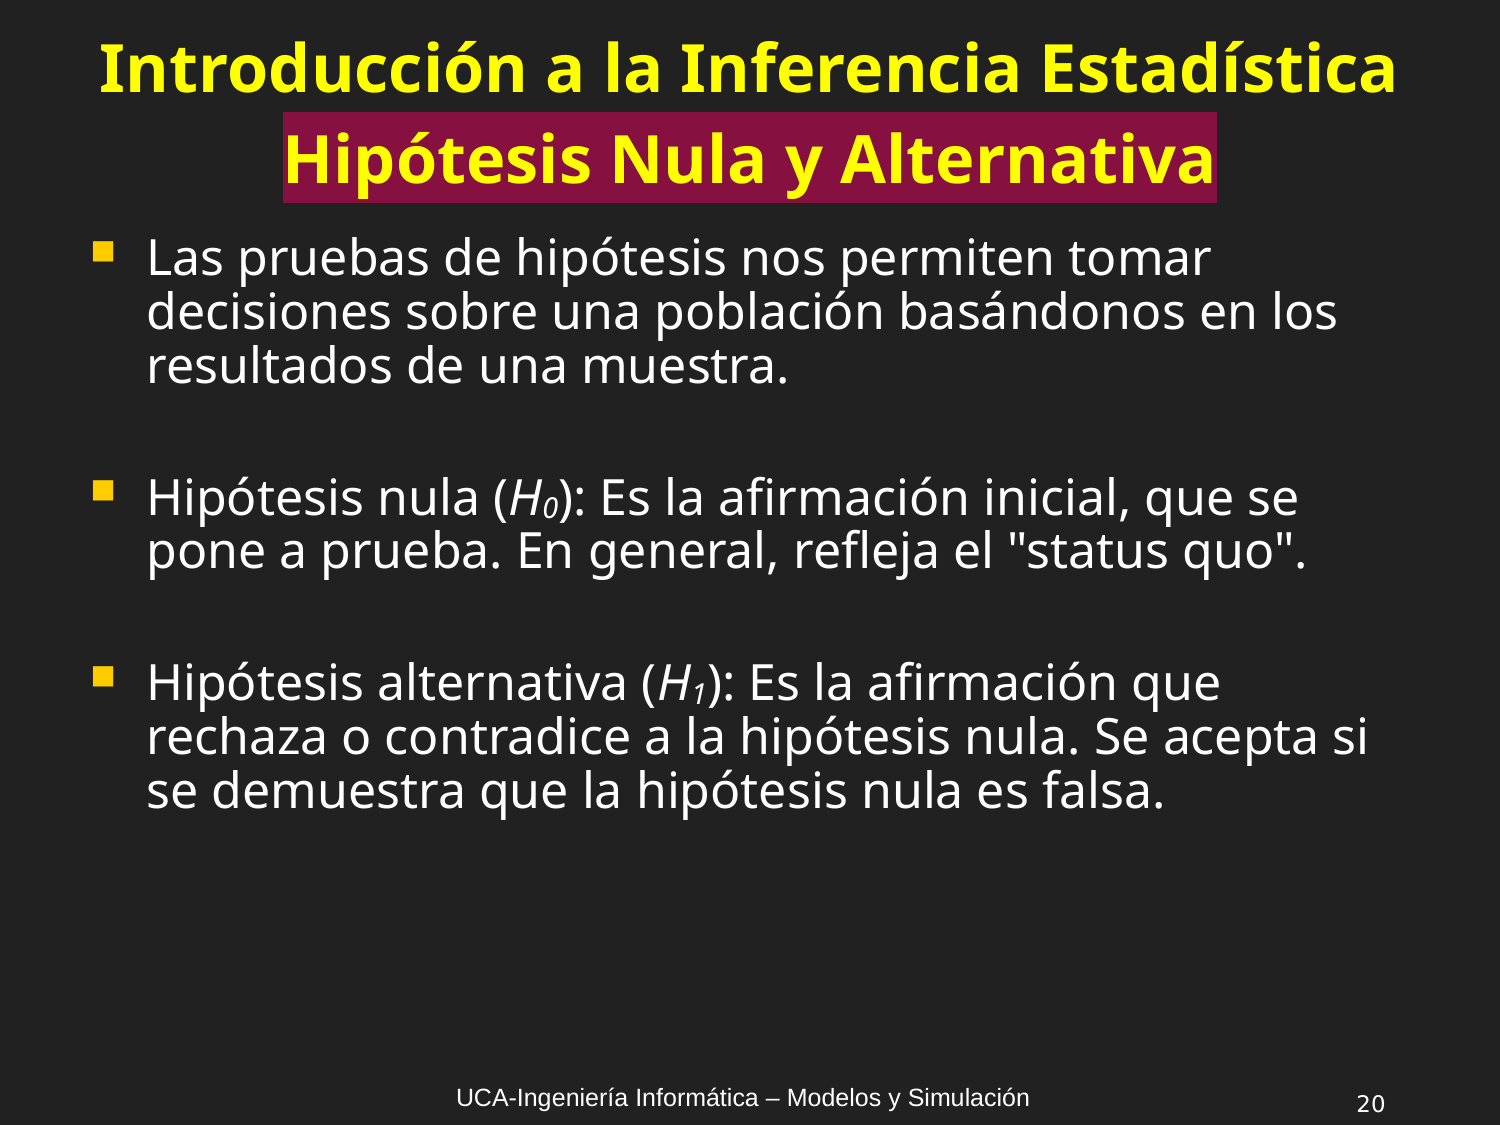

# Introducción a la Inferencia Estadística Hipótesis Nula y Alternativa
Las pruebas de hipótesis nos permiten tomar decisiones sobre una población basándonos en los resultados de una muestra.
Hipótesis nula (H0​): Es la afirmación inicial, que se pone a prueba. En general, refleja el "status quo".
Hipótesis alternativa (H1​): Es la afirmación que rechaza o contradice a la hipótesis nula. Se acepta si se demuestra que la hipótesis nula es falsa.